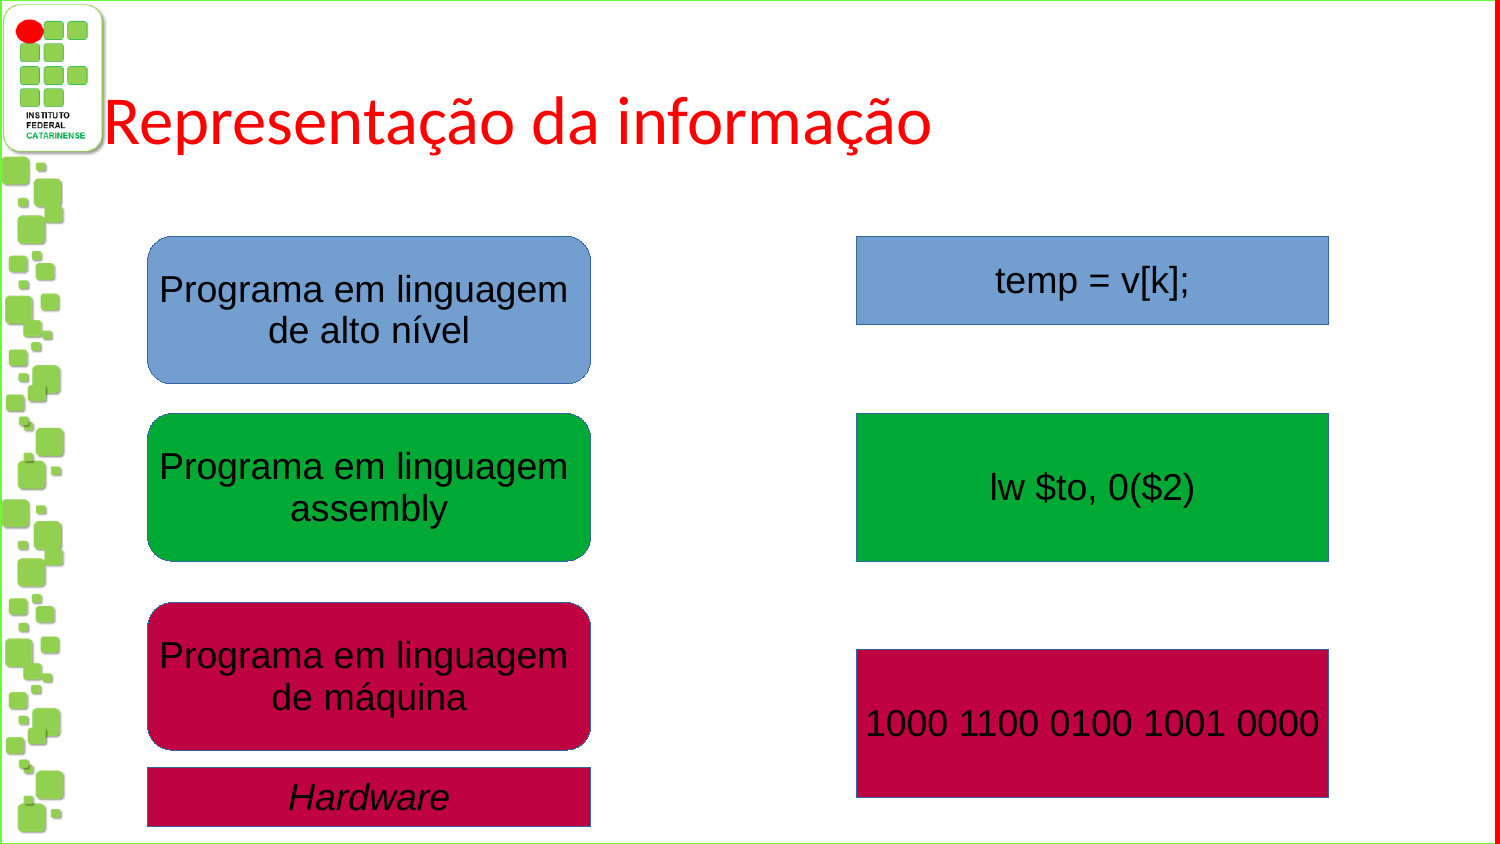

# Representação da informação
Programa em linguagem
de alto nível
temp = v[k];
Programa em linguagem
assembly
lw $to, 0($2)
Programa em linguagem
de máquina
1000 1100 0100 1001 0000
Hardware